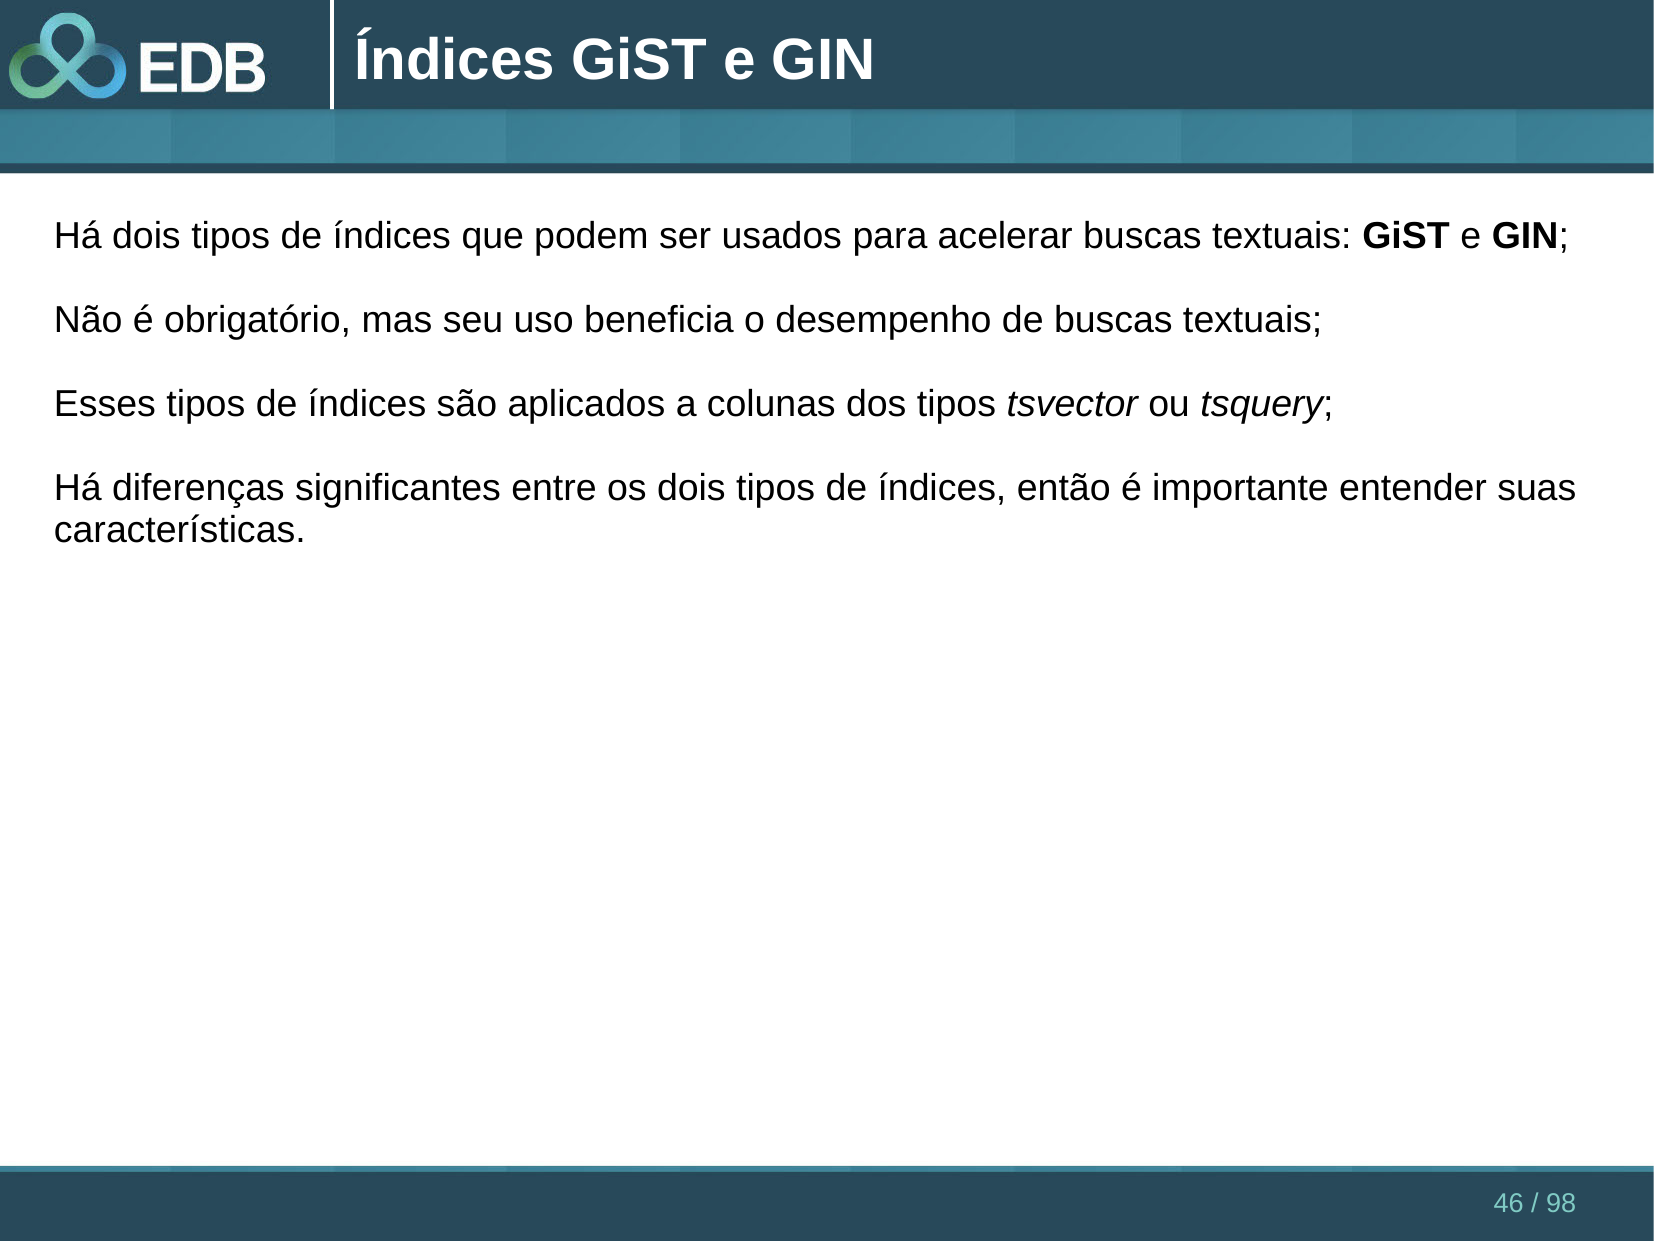

# Índices GiST e GIN
Há dois tipos de índices que podem ser usados para acelerar buscas textuais: GiST e GIN;
Não é obrigatório, mas seu uso beneficia o desempenho de buscas textuais;
Esses tipos de índices são aplicados a colunas dos tipos tsvector ou tsquery;
Há diferenças significantes entre os dois tipos de índices, então é importante entender suas características.